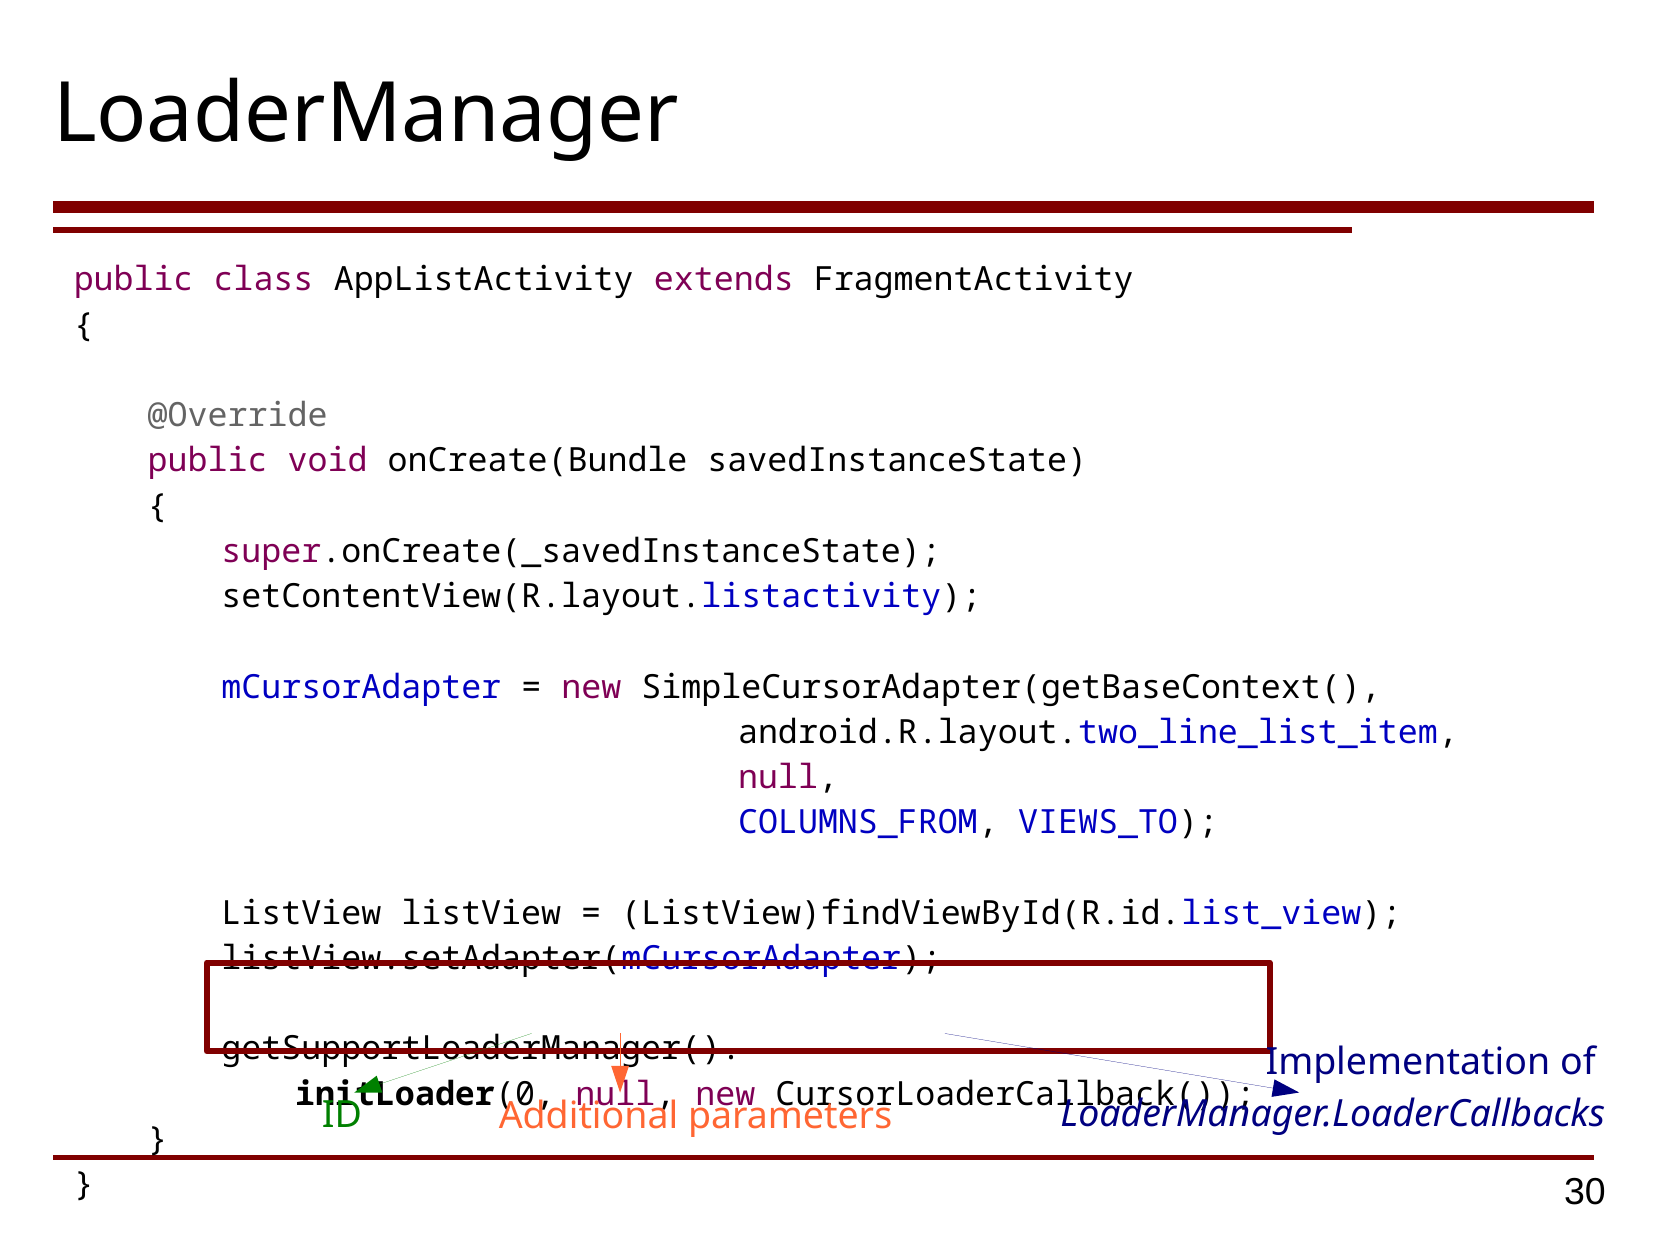

# LoaderManager
public class AppListActivity extends FragmentActivity
{
	@Override
	public void onCreate(Bundle savedInstanceState)
	{
		super.onCreate(_savedInstanceState);
		setContentView(R.layout.listactivity);
		mCursorAdapter = new SimpleCursorAdapter(getBaseContext(),
									android.R.layout.two_line_list_item,
									null,
									COLUMNS_FROM, VIEWS_TO);
		ListView listView = (ListView)findViewById(R.id.list_view);
		listView.setAdapter(mCursorAdapter);
		getSupportLoaderManager().
			initLoader(0, null, new CursorLoaderCallback());
	}
}
Implementation of
LoaderManager.LoaderCallbacks
ID
Additional parameters